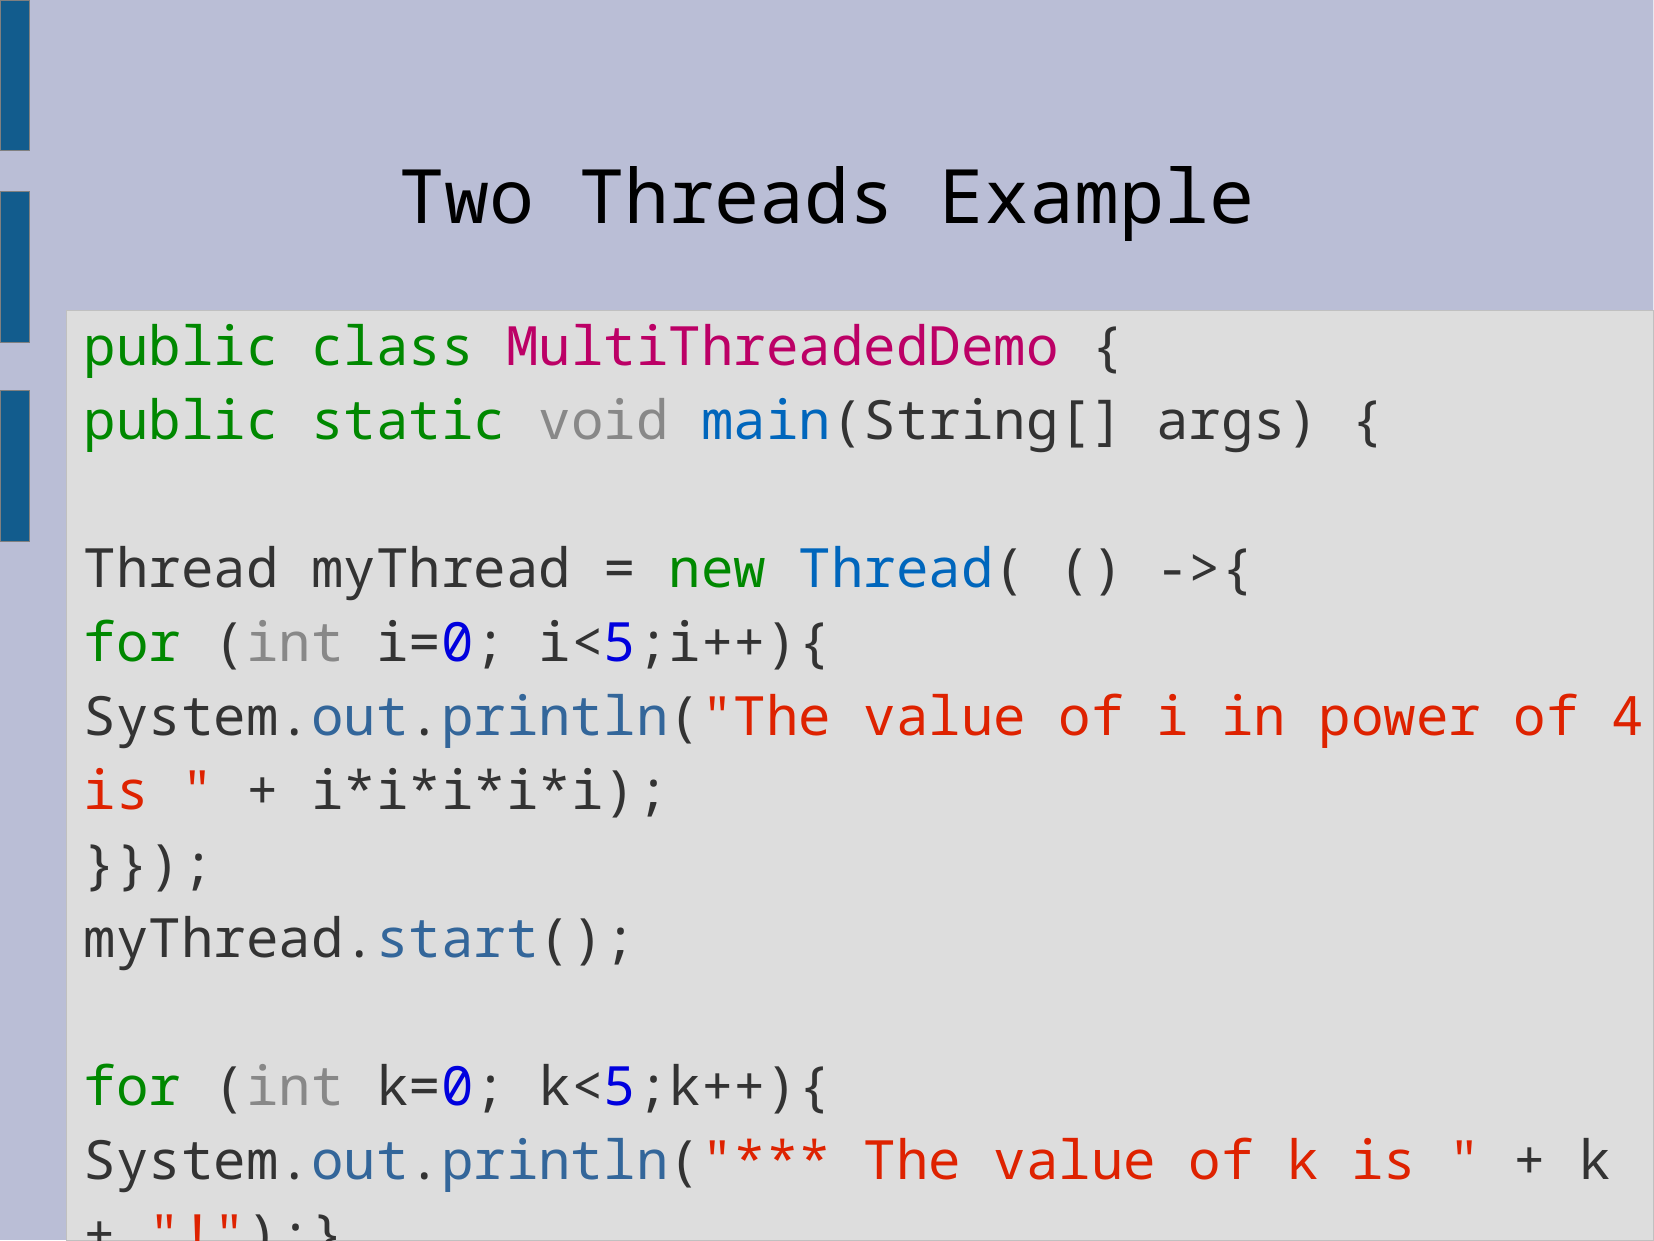

# Two Threads Example
public class MultiThreadedDemo {
public static void main(String[] args) {
Thread myThread = new Thread( () ->{
for (int i=0; i<5;i++){
System.out.println("The value of i in power of 4 is " + i*i*i*i*i);
}});
myThread.start();
for (int k=0; k<5;k++){
System.out.println("*** The value of k is " + k + "!");}
}}